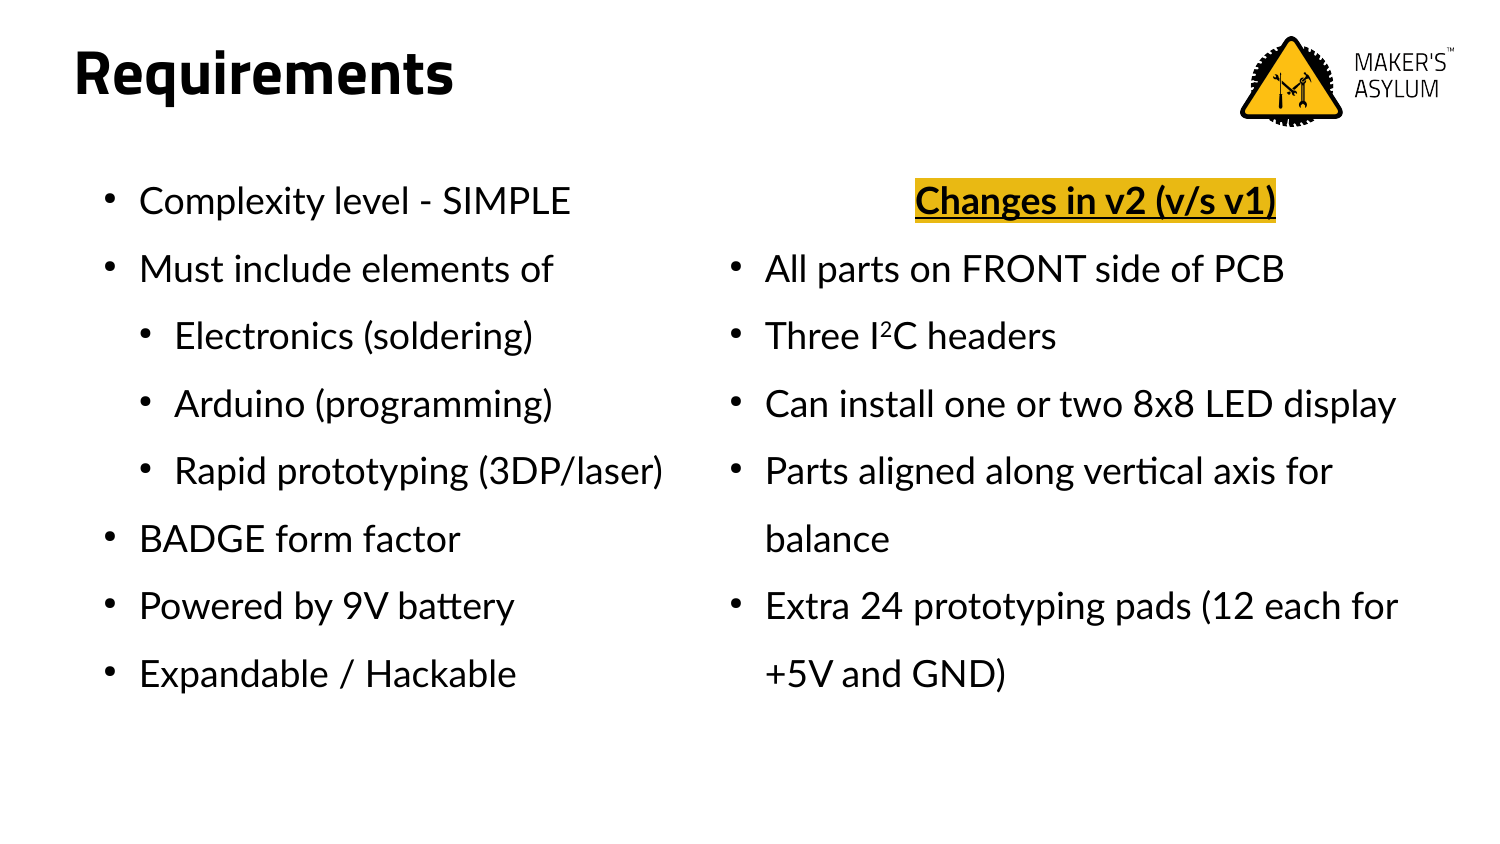

Requirements
Complexity level - SIMPLE
Must include elements of
Electronics (soldering)
Arduino (programming)
Rapid prototyping (3DP/laser)
BADGE form factor
Powered by 9V battery
Expandable / Hackable
Changes in v2 (v/s v1)
All parts on FRONT side of PCB
Three I2C headers
Can install one or two 8x8 LED display
Parts aligned along vertical axis for balance
Extra 24 prototyping pads (12 each for +5V and GND)